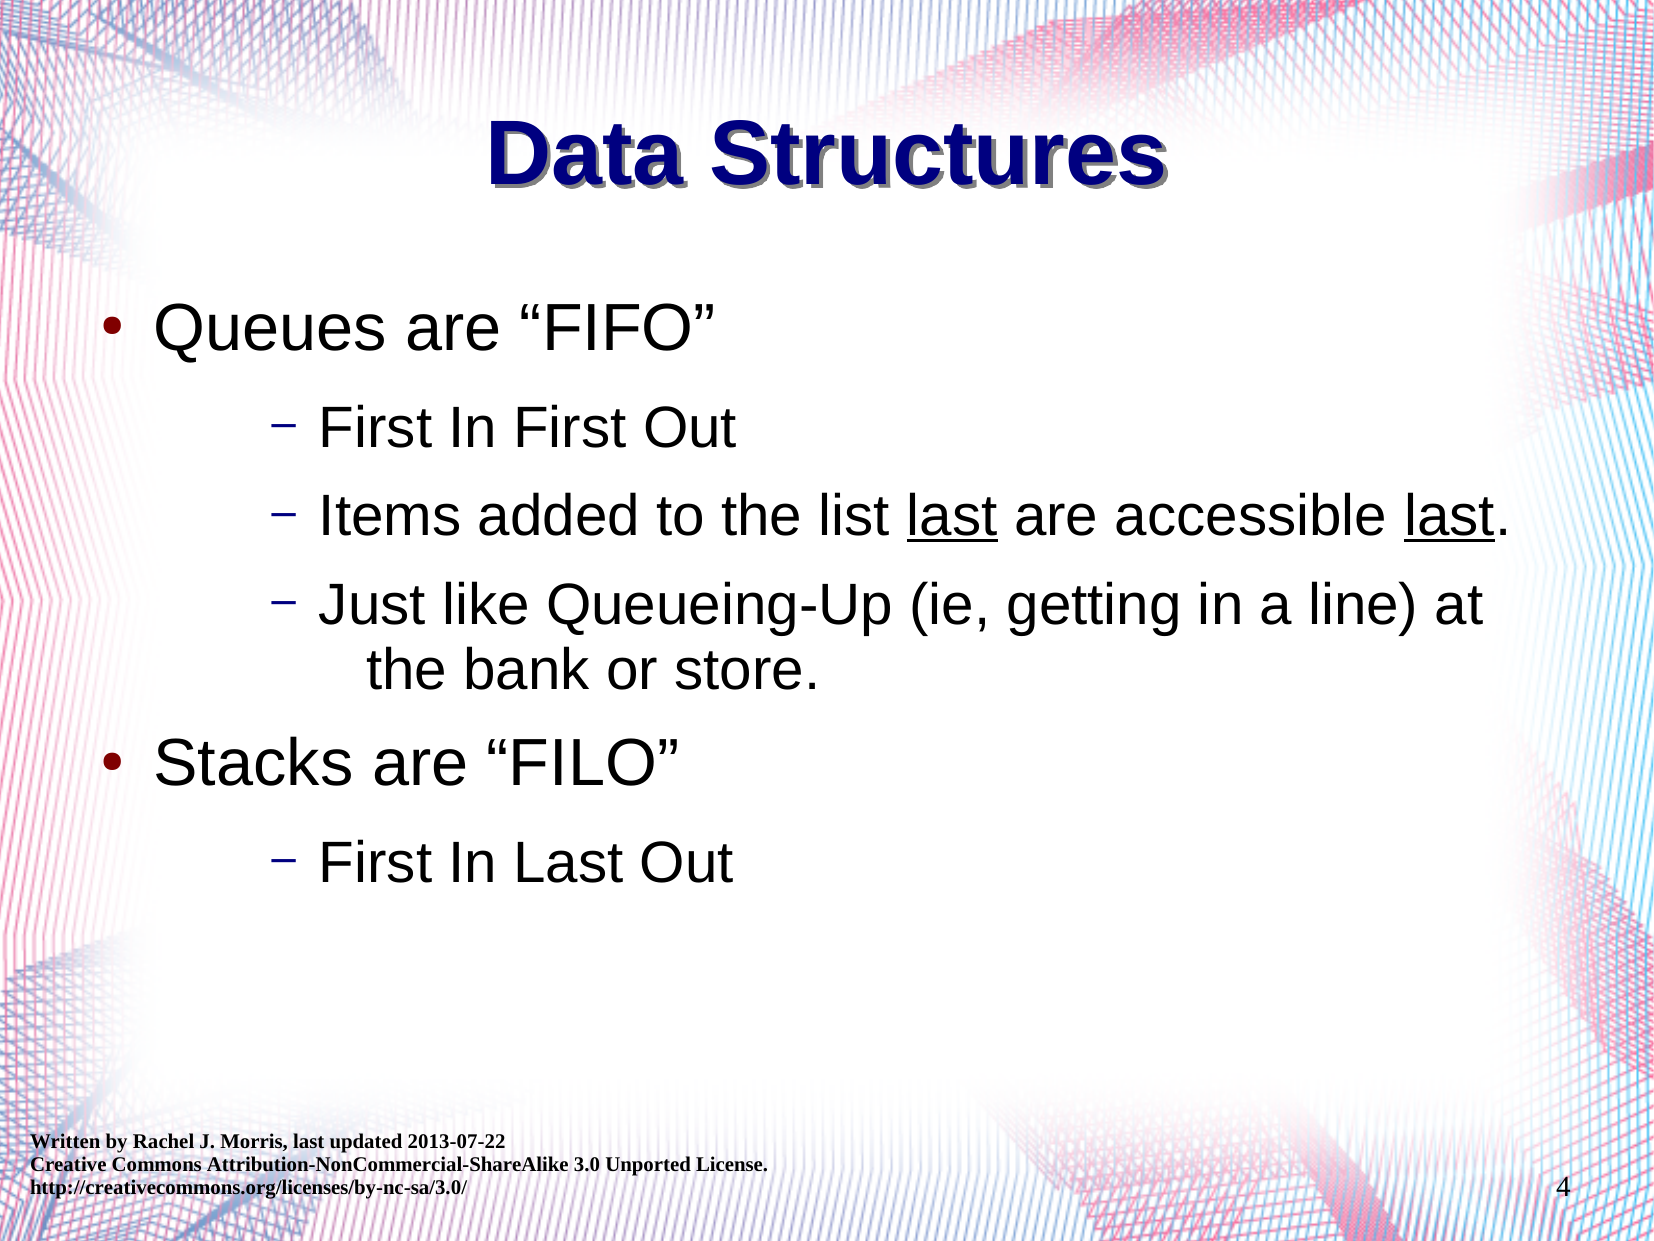

# Data Structures
Queues are “FIFO”
First In First Out
Items added to the list last are accessible last.
Just like Queueing-Up (ie, getting in a line) at the bank or store.
Stacks are “FILO”
First In Last Out
4